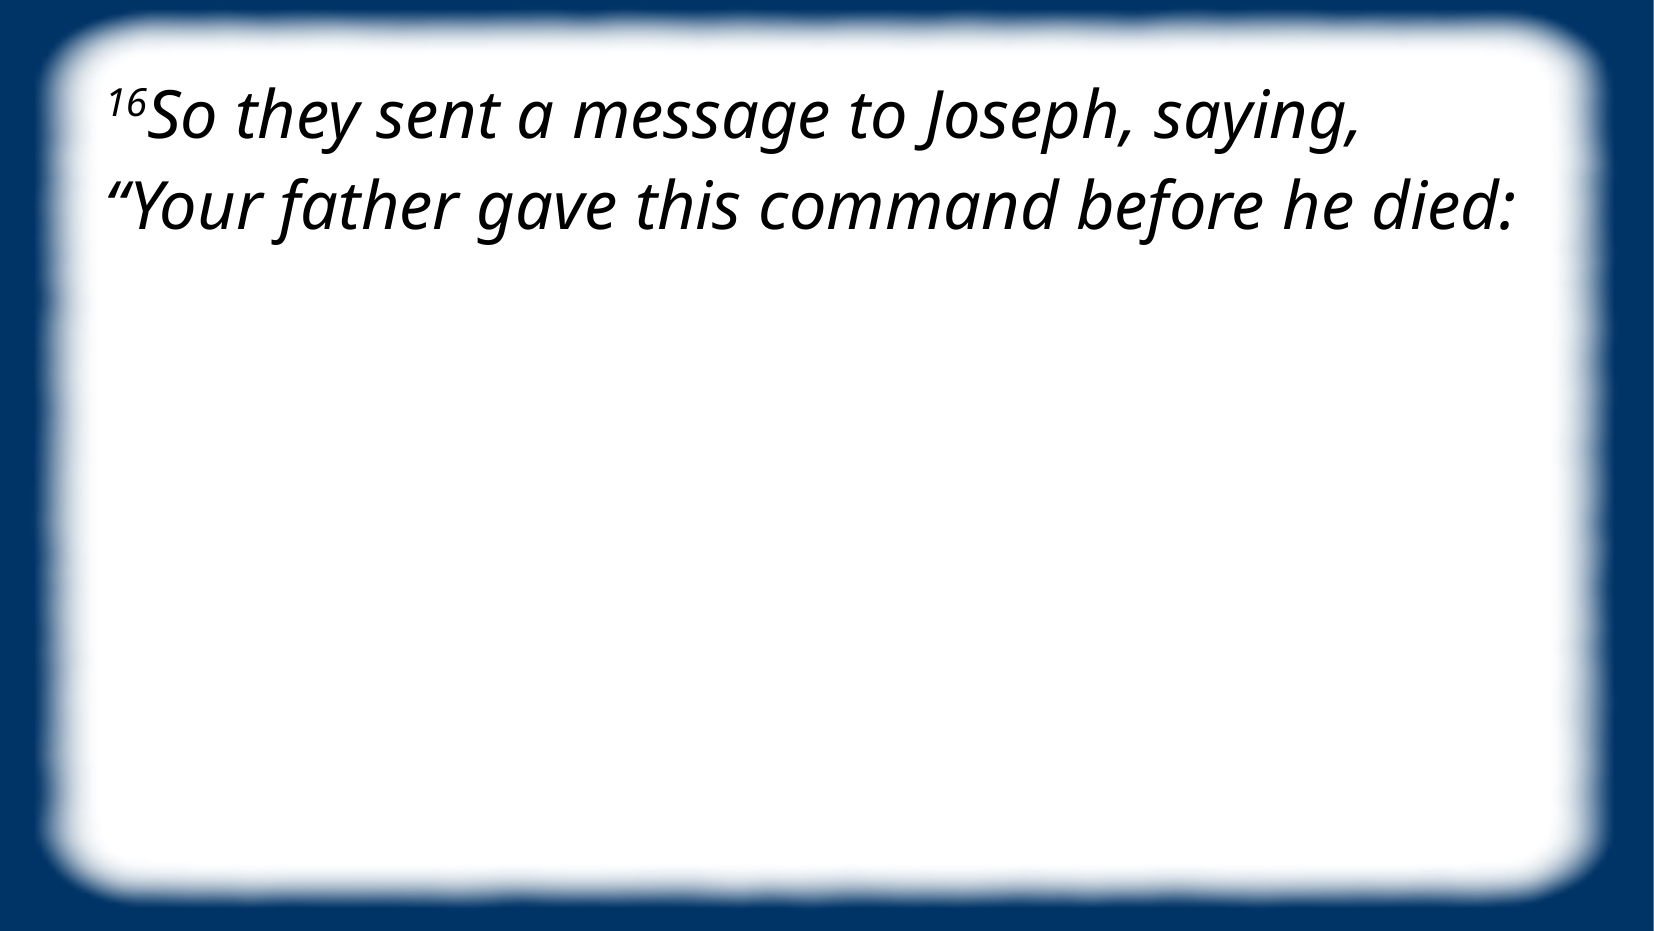

16So they sent a message to Joseph, saying, “Your father gave this command before he died: